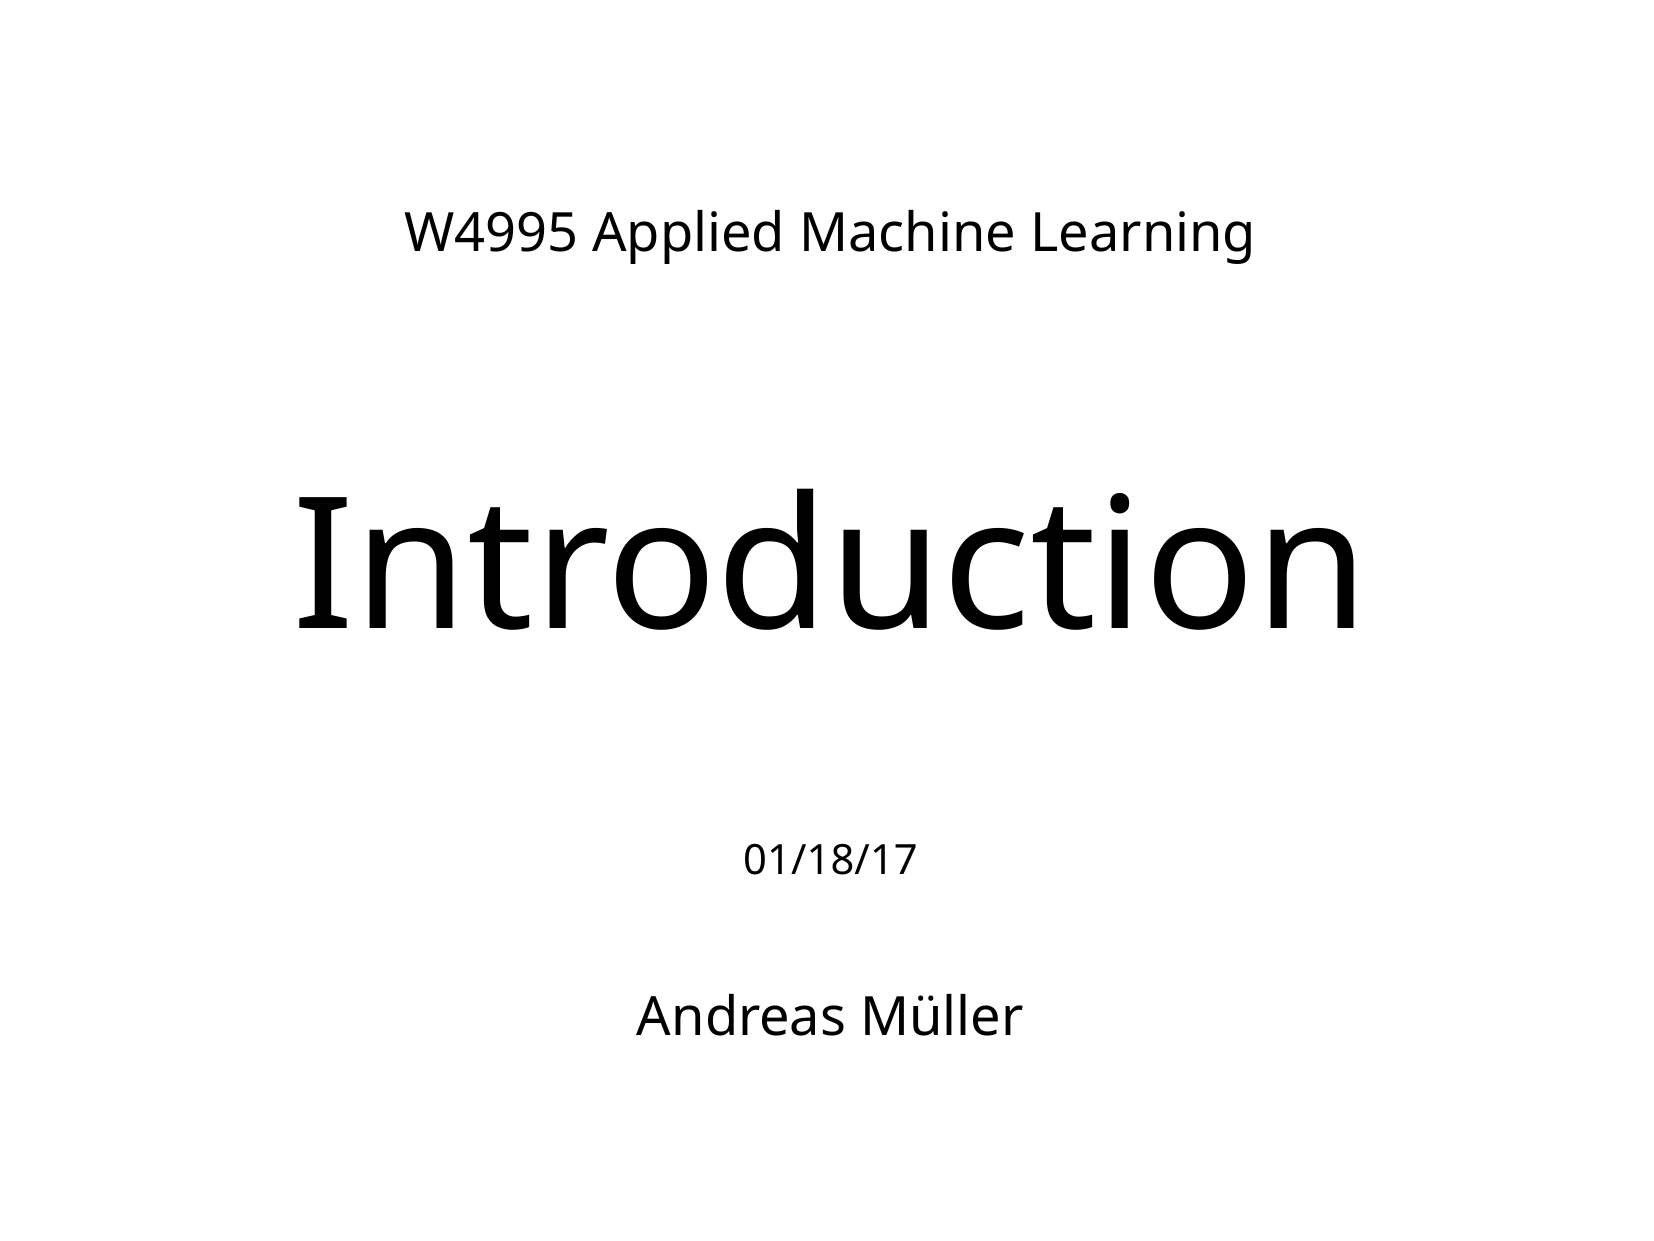

W4995 Applied Machine Learning
Introduction
01/18/17
Andreas Müller